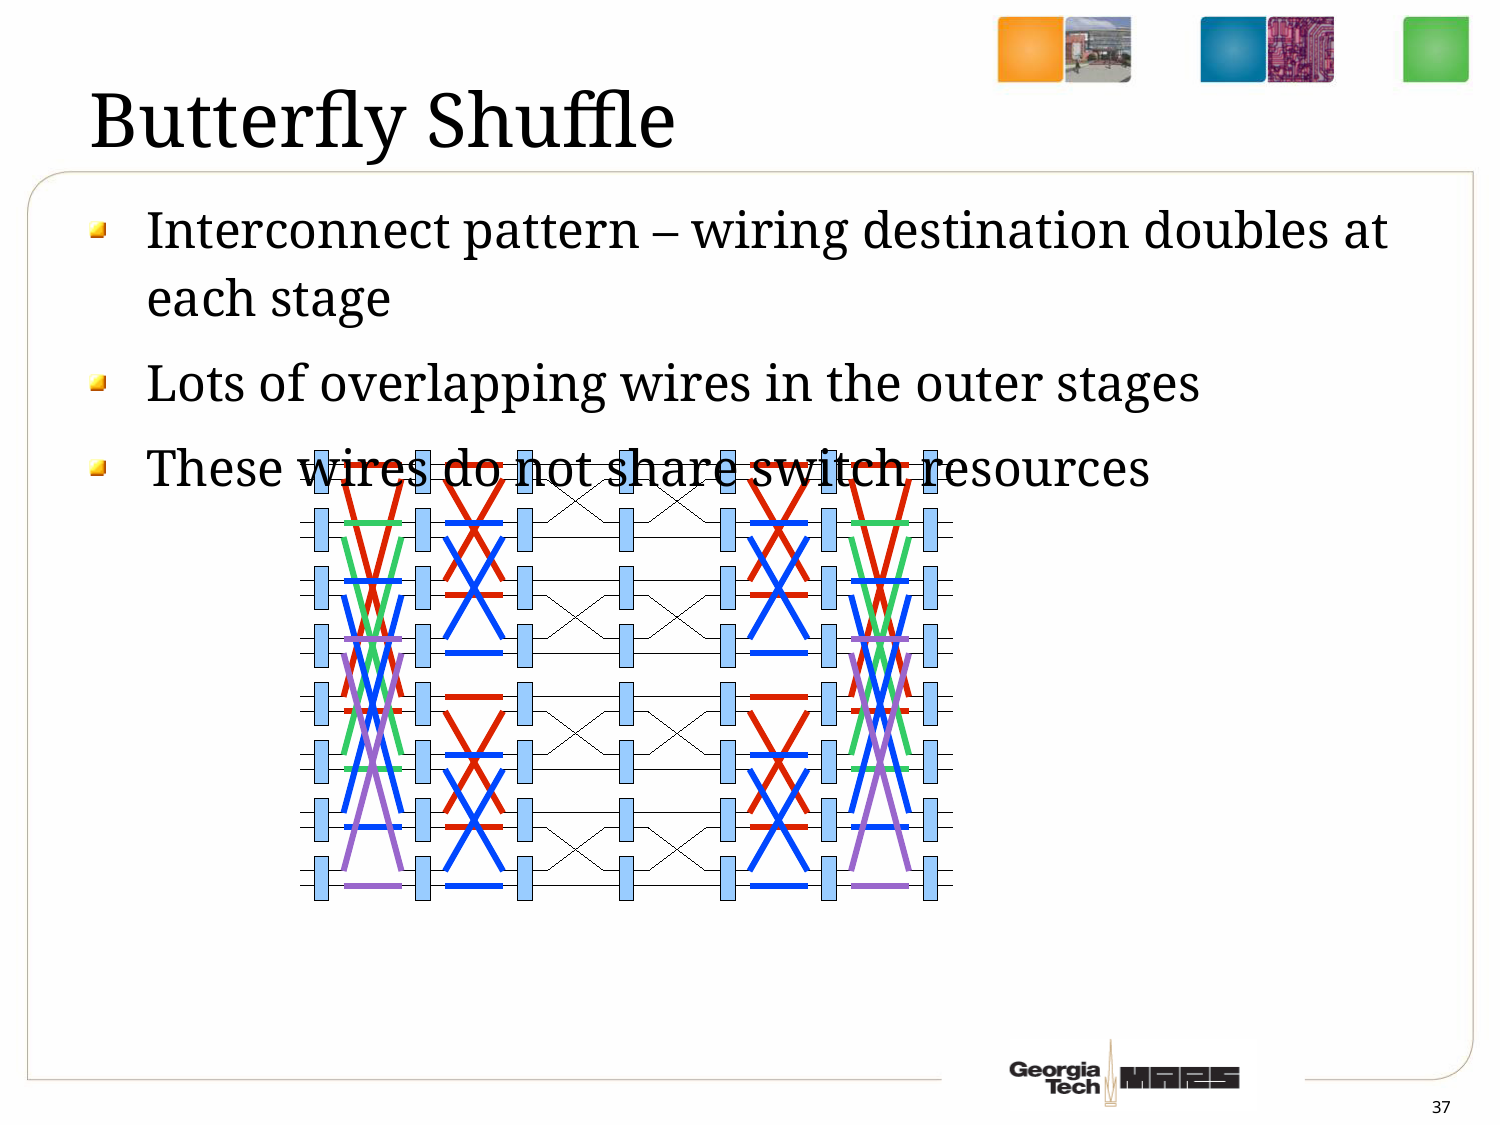

# Butterfly Shuffle
Interconnect pattern – wiring destination doubles at each stage
Lots of overlapping wires in the outer stages
These wires do not share switch resources
37